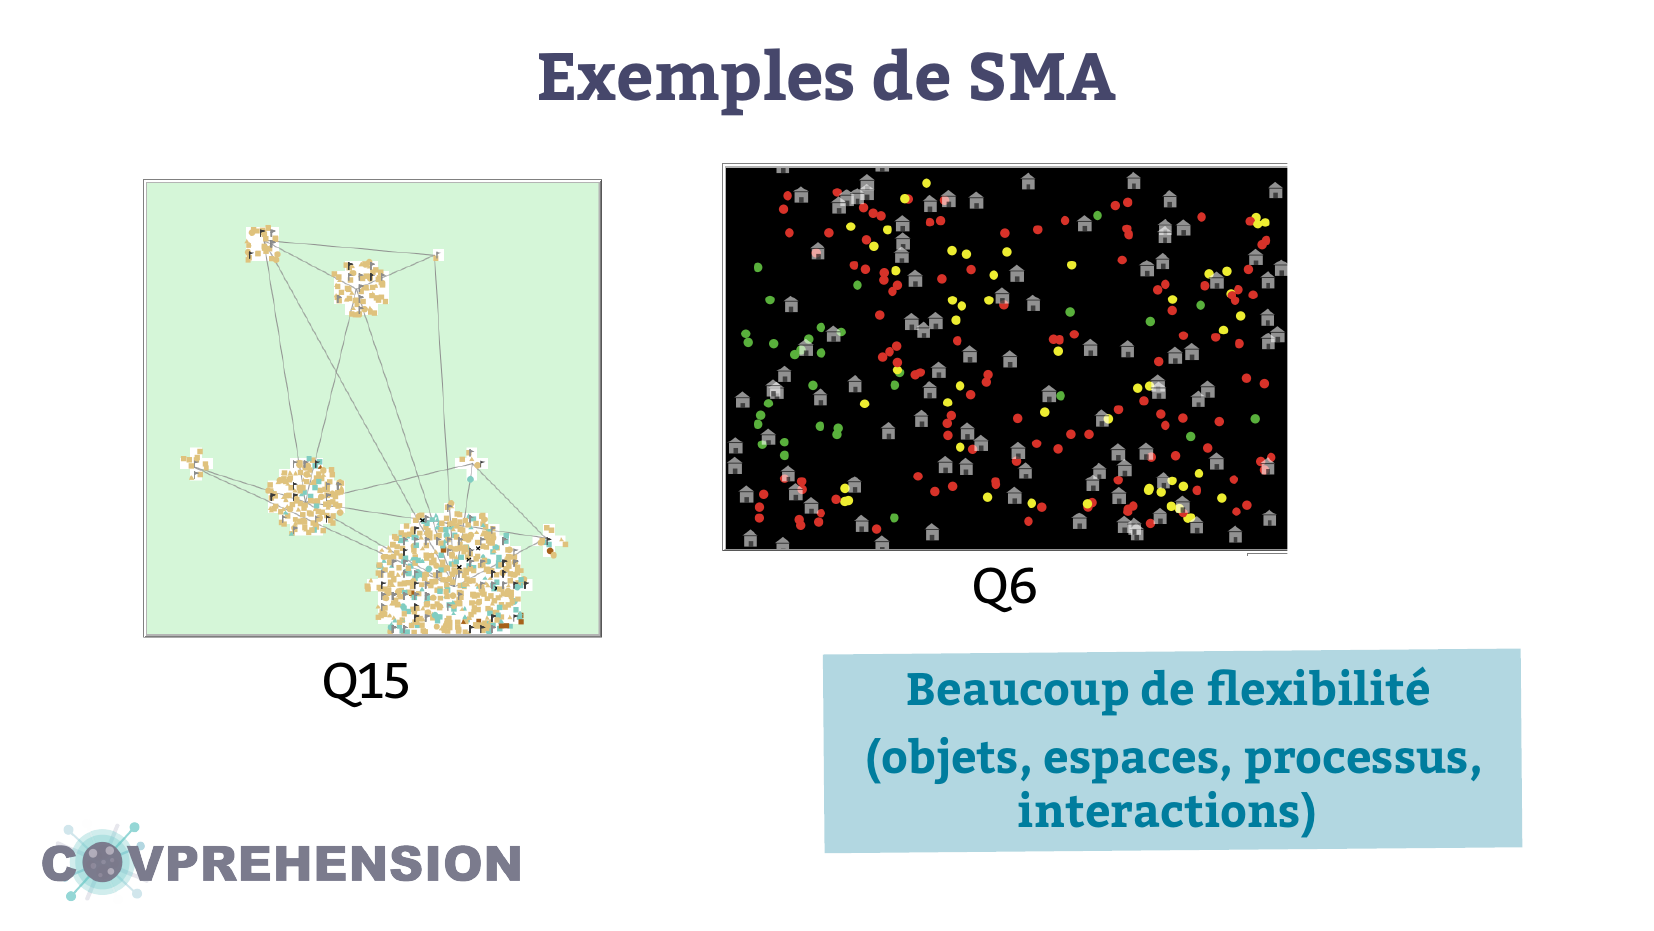

# Exemples de SMA
Q6
Q15
Beaucoup de flexibilité
(objets, espaces, processus, interactions)